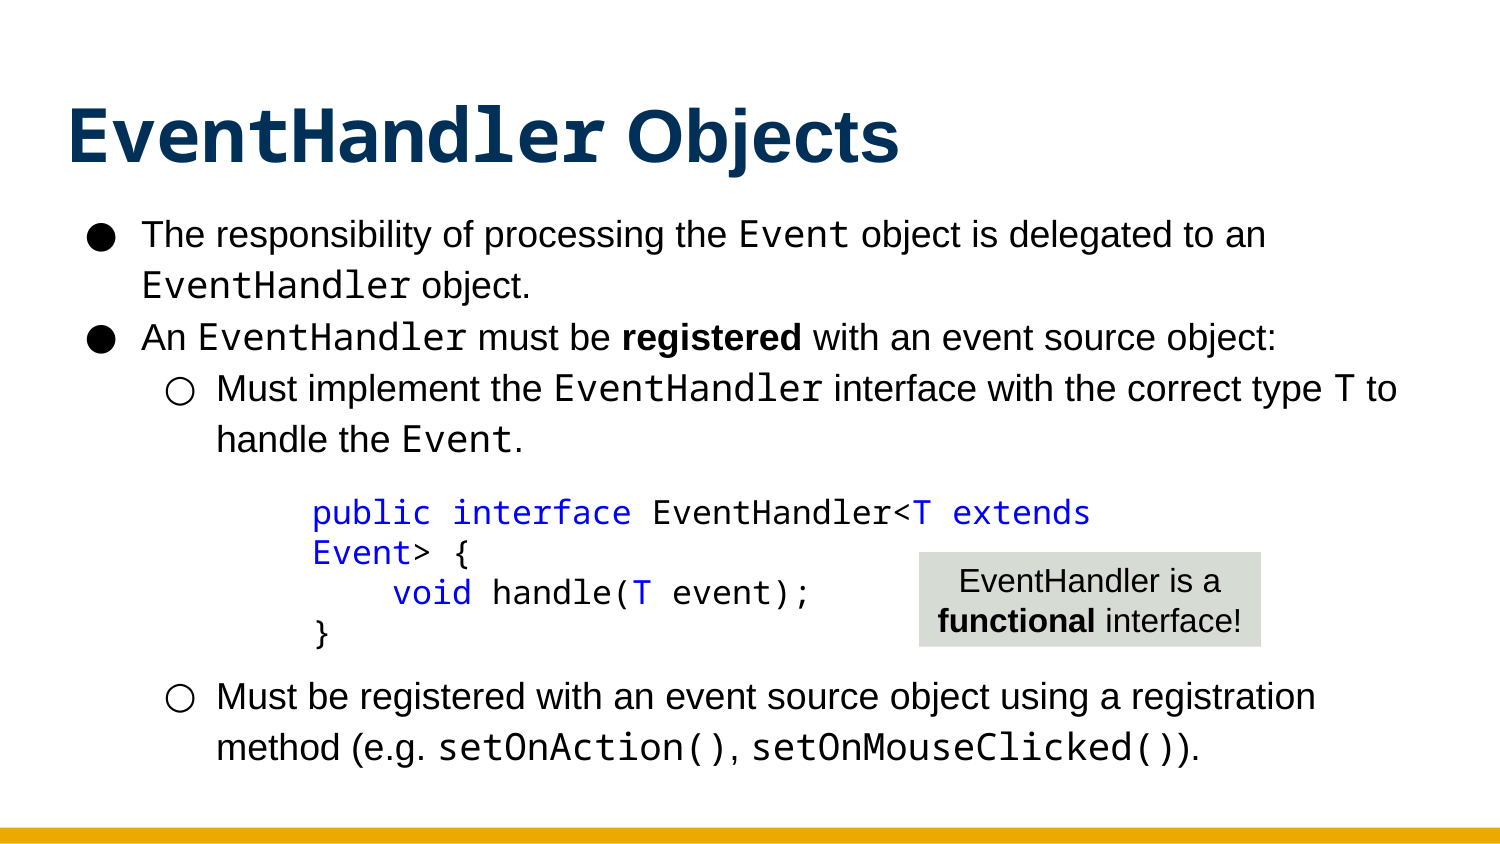

# EventHandler Objects
The responsibility of processing the Event object is delegated to an EventHandler object.
An EventHandler must be registered with an event source object:
Must implement the EventHandler interface with the correct type T to handle the Event.
Must be registered with an event source object using a registration method (e.g. setOnAction(), setOnMouseClicked()).
public interface EventHandler<T extends Event> {
    void handle(T event);
}
EventHandler is a functional interface!